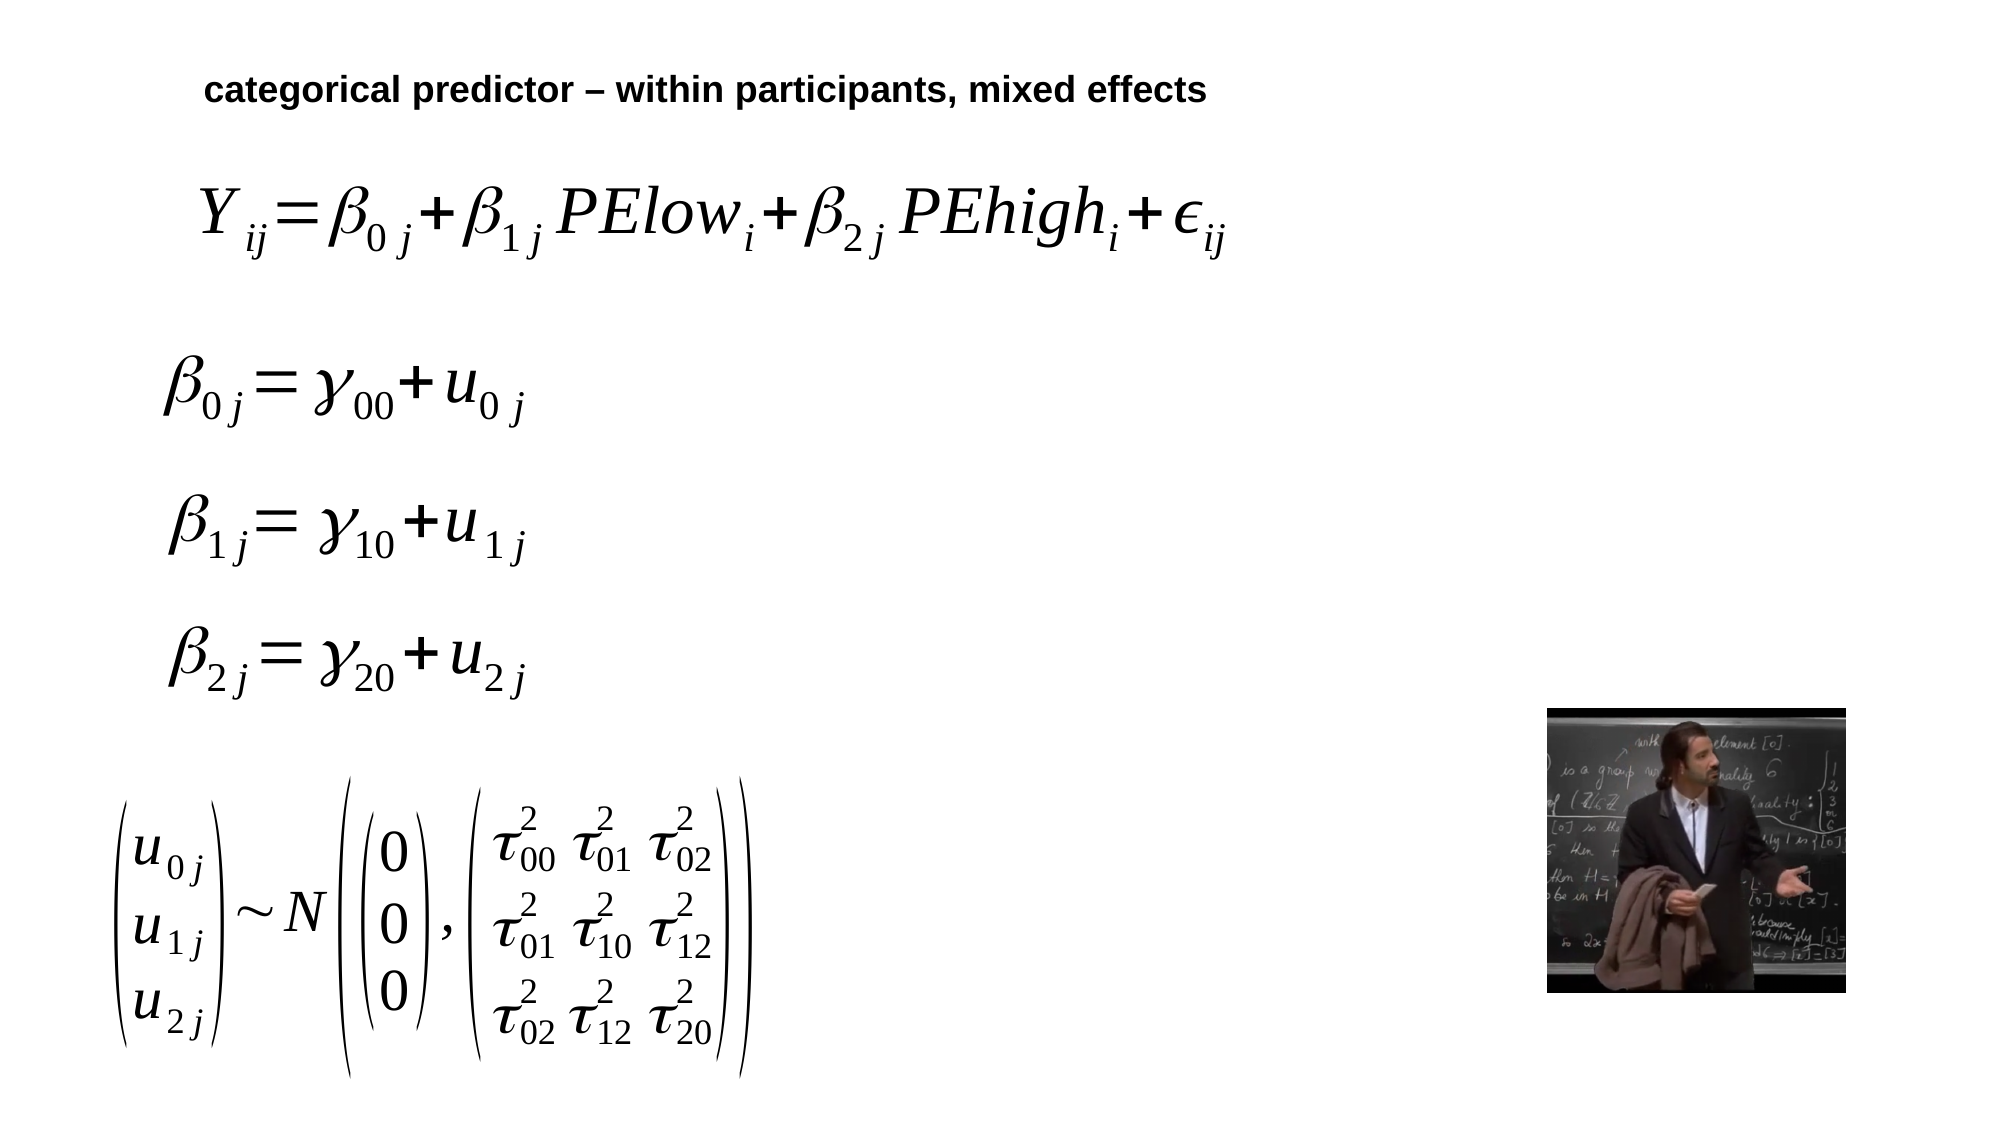

categorical predictor – within participants, mixed effects